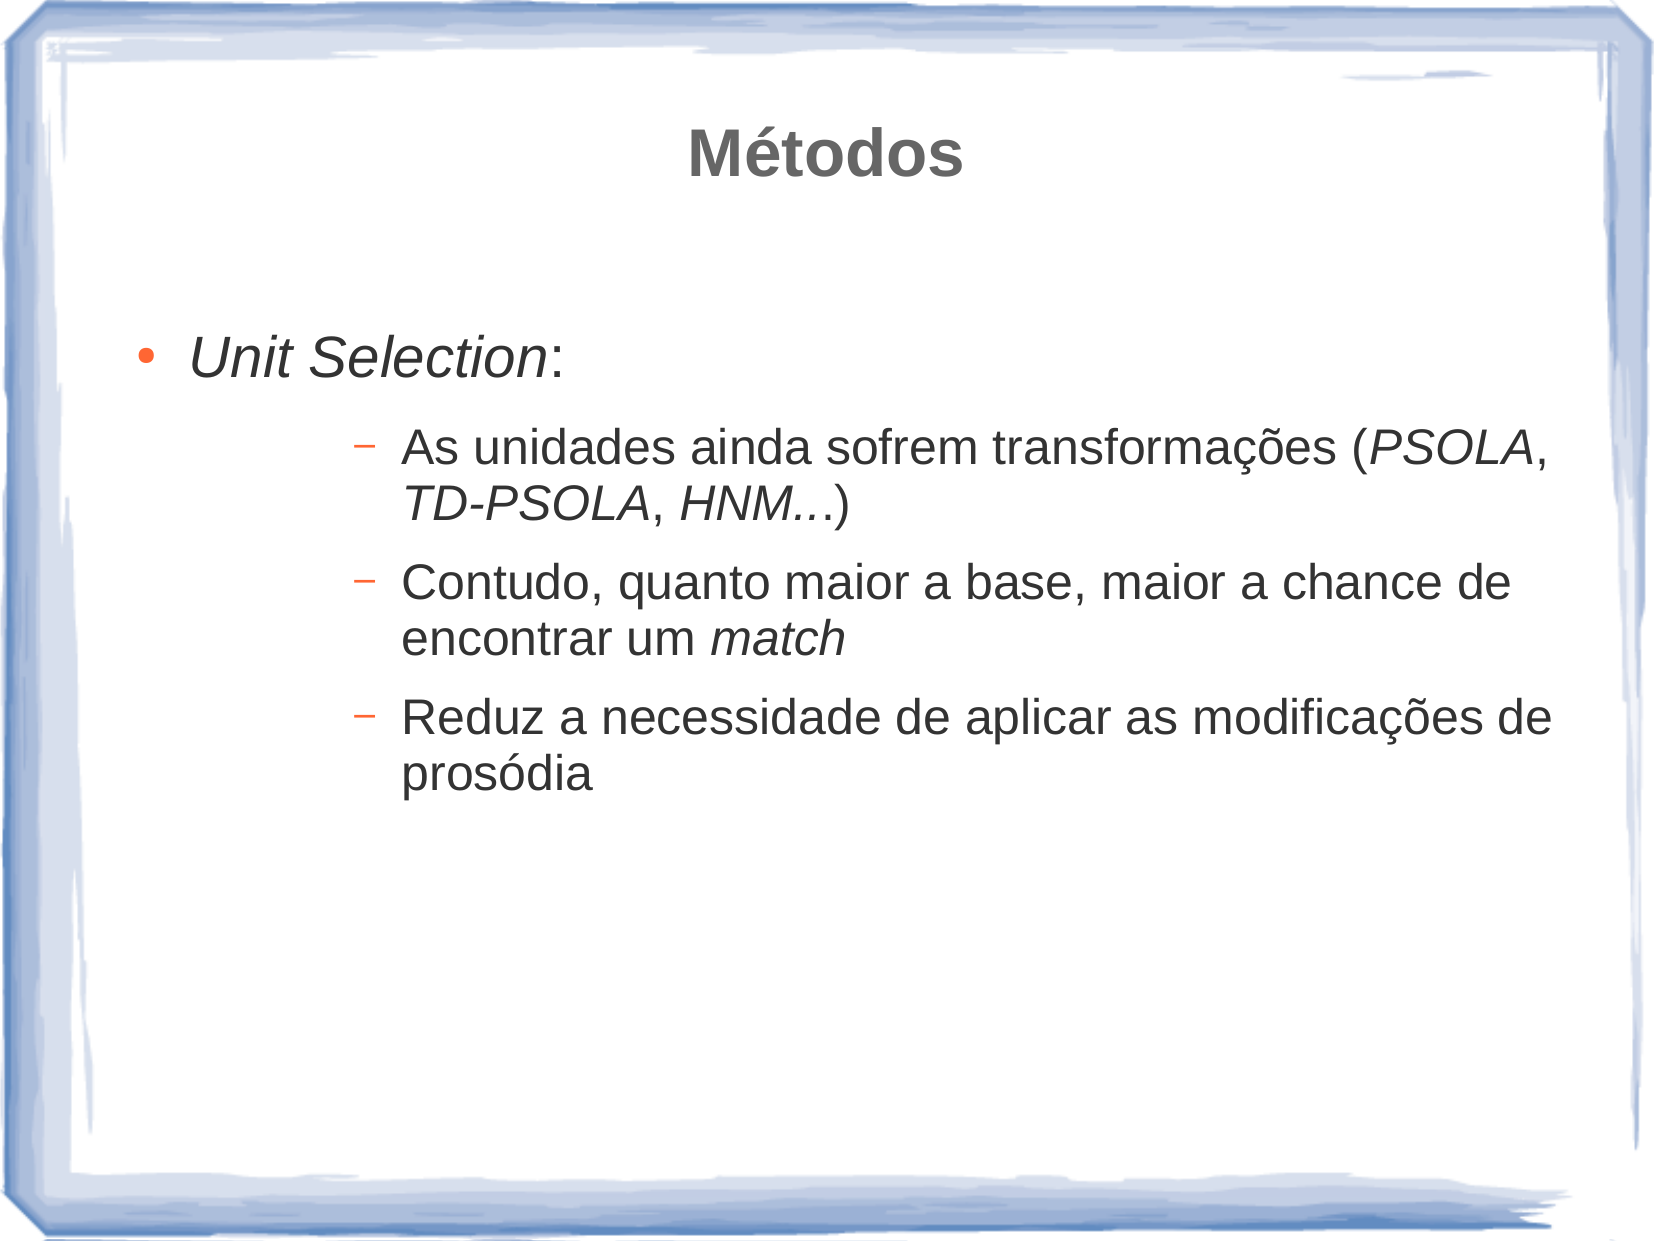

# Métodos
Unit Selection:
As unidades ainda sofrem transformações (PSOLA, TD-PSOLA, HNM...)
Contudo, quanto maior a base, maior a chance de encontrar um match
Reduz a necessidade de aplicar as modificações de prosódia